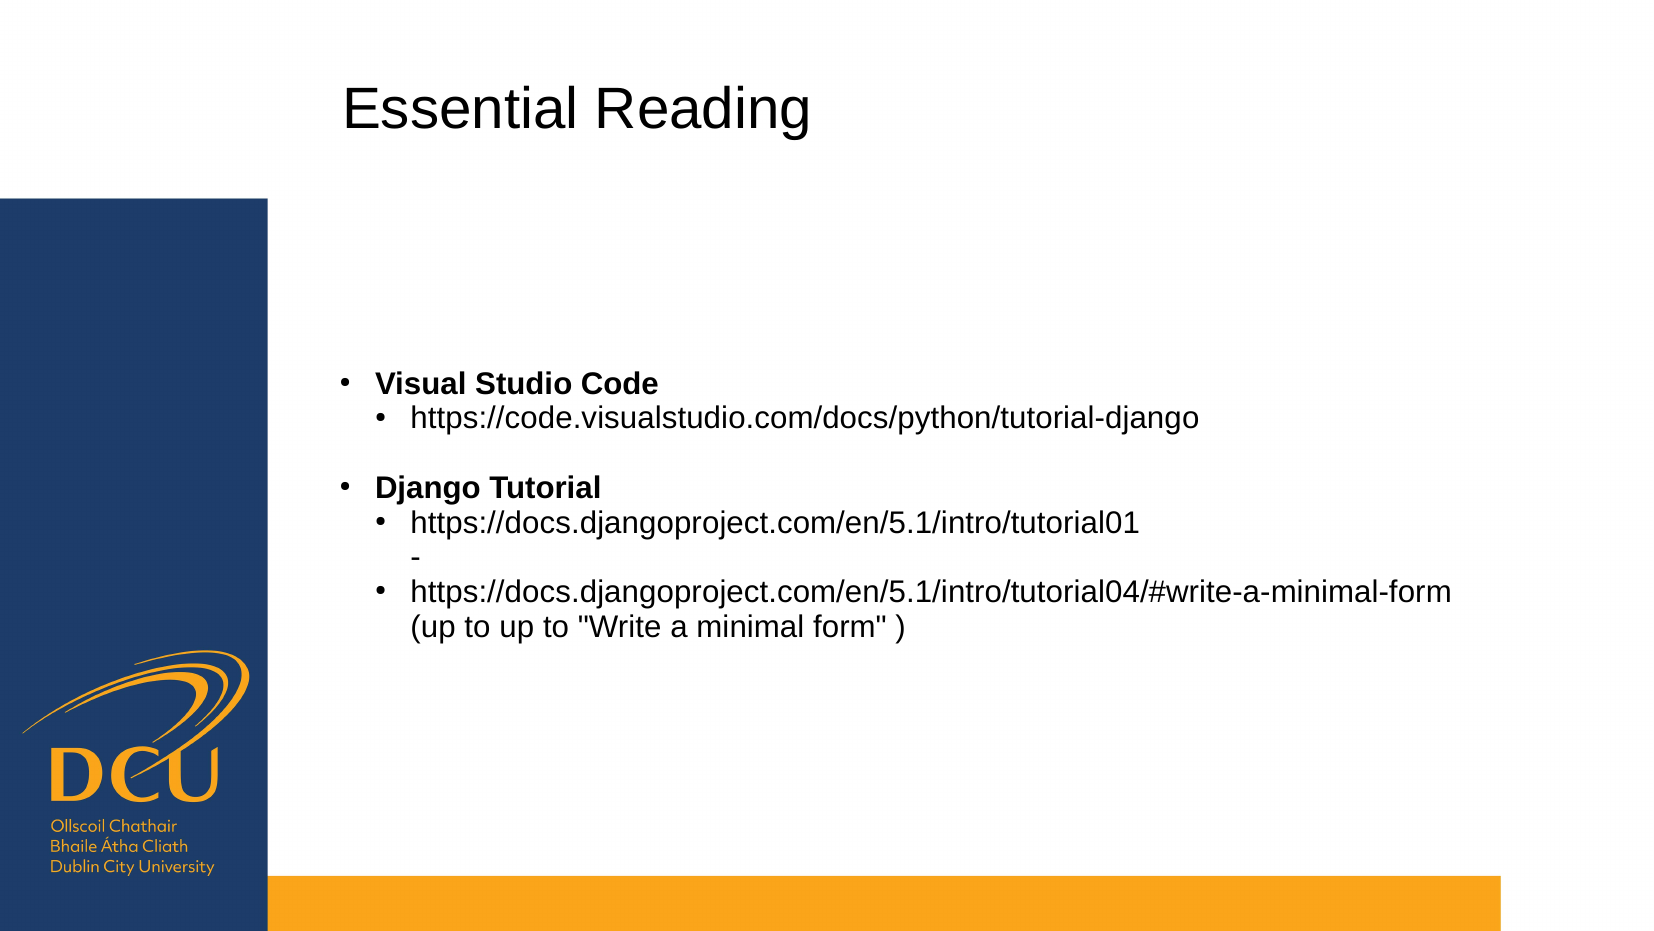

Essential Reading
Visual Studio Code
https://code.visualstudio.com/docs/python/tutorial-django
Django Tutorial
https://docs.djangoproject.com/en/5.1/intro/tutorial01
-
https://docs.djangoproject.com/en/5.1/intro/tutorial04/#write-a-minimal-form (up to up to "Write a minimal form" )